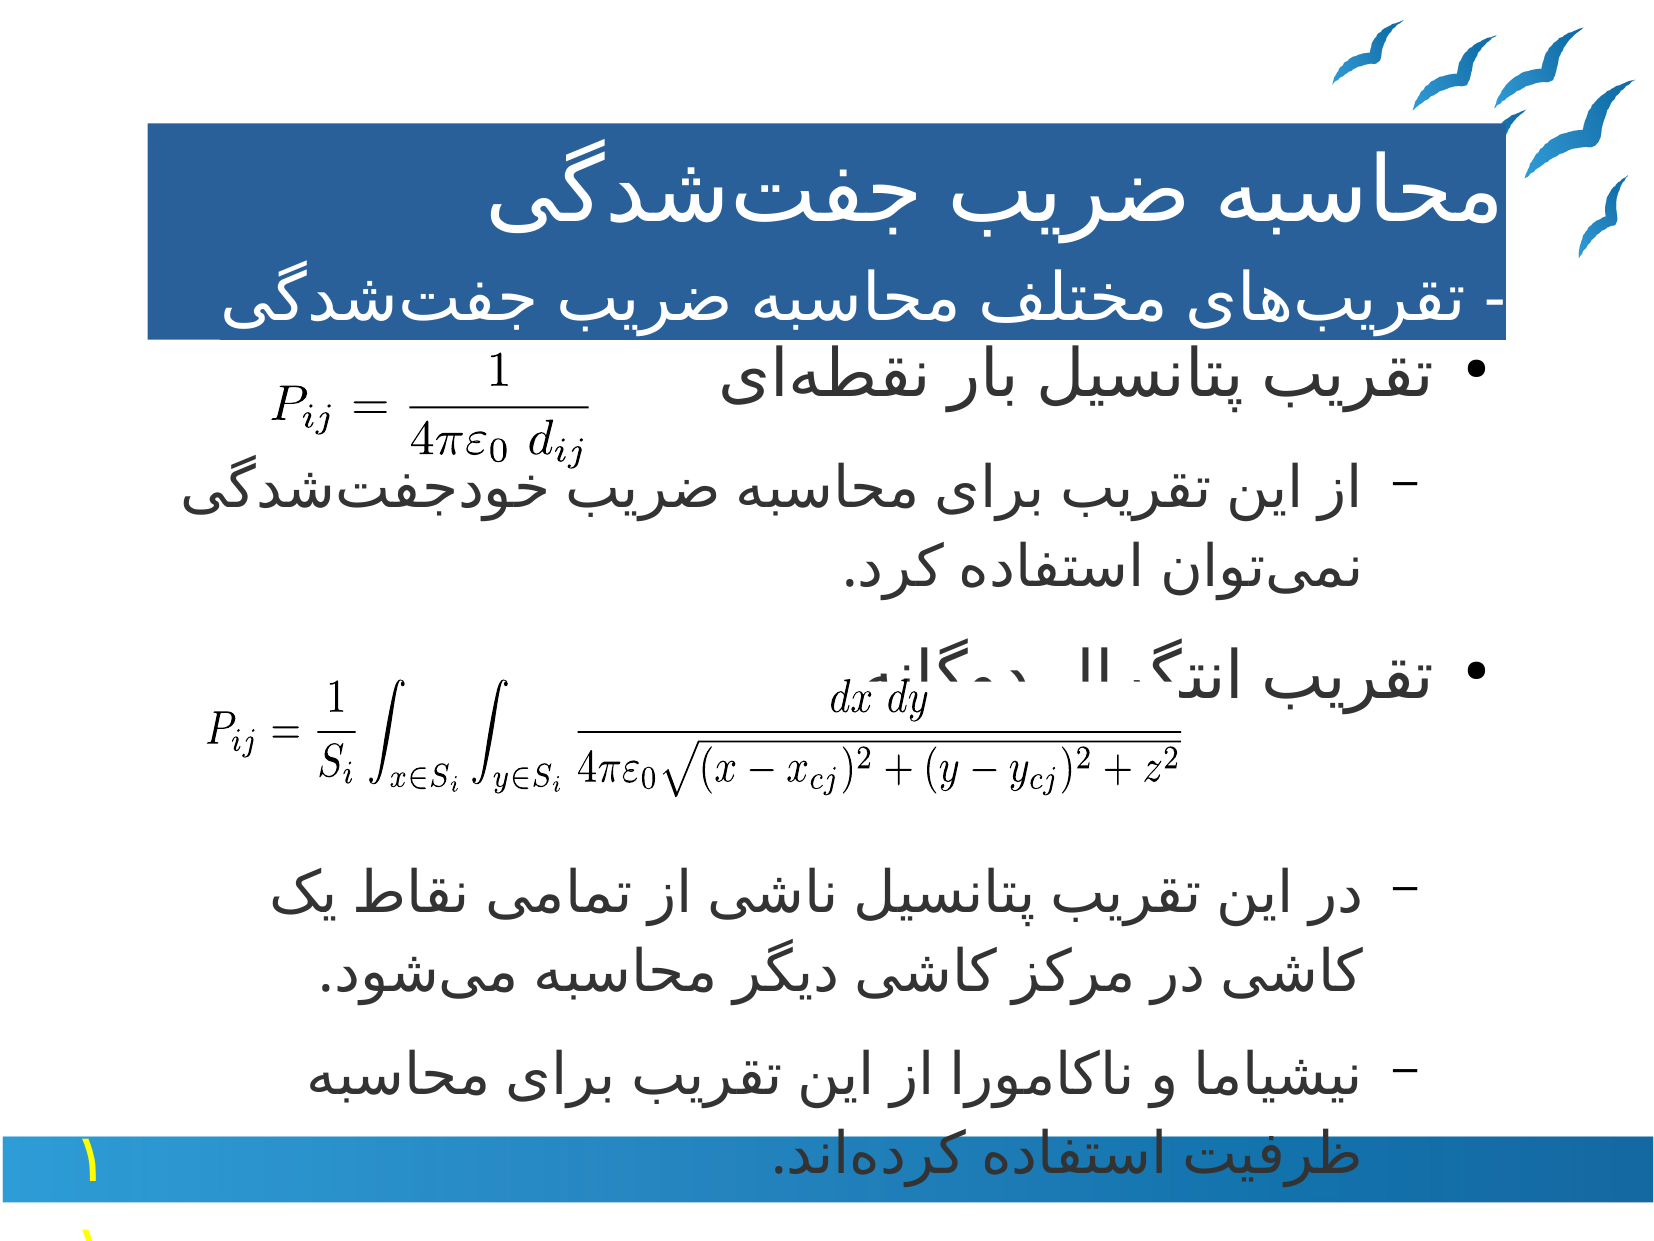

# محاسبه ضریب جفت‌شدگی - تقریب‌های مختلف محاسبه ضریب جفت‌شدگی
تقریب پتانسیل بار نقطه‌ای
از این تقریب برای محاسبه ضریب خودجفت‌شدگی نمی‌توان استفاده کرد.
تقریب انتگرال دوگانه
در این تقریب پتانسیل ناشی از تمامی نقاط یک کاشی در مرکز کاشی دیگر محاسبه می‌شود.
نیشیاما و ناکامورا از این تقریب برای محاسبه ظرفیت استفاده کرده‌اند.
۱۱